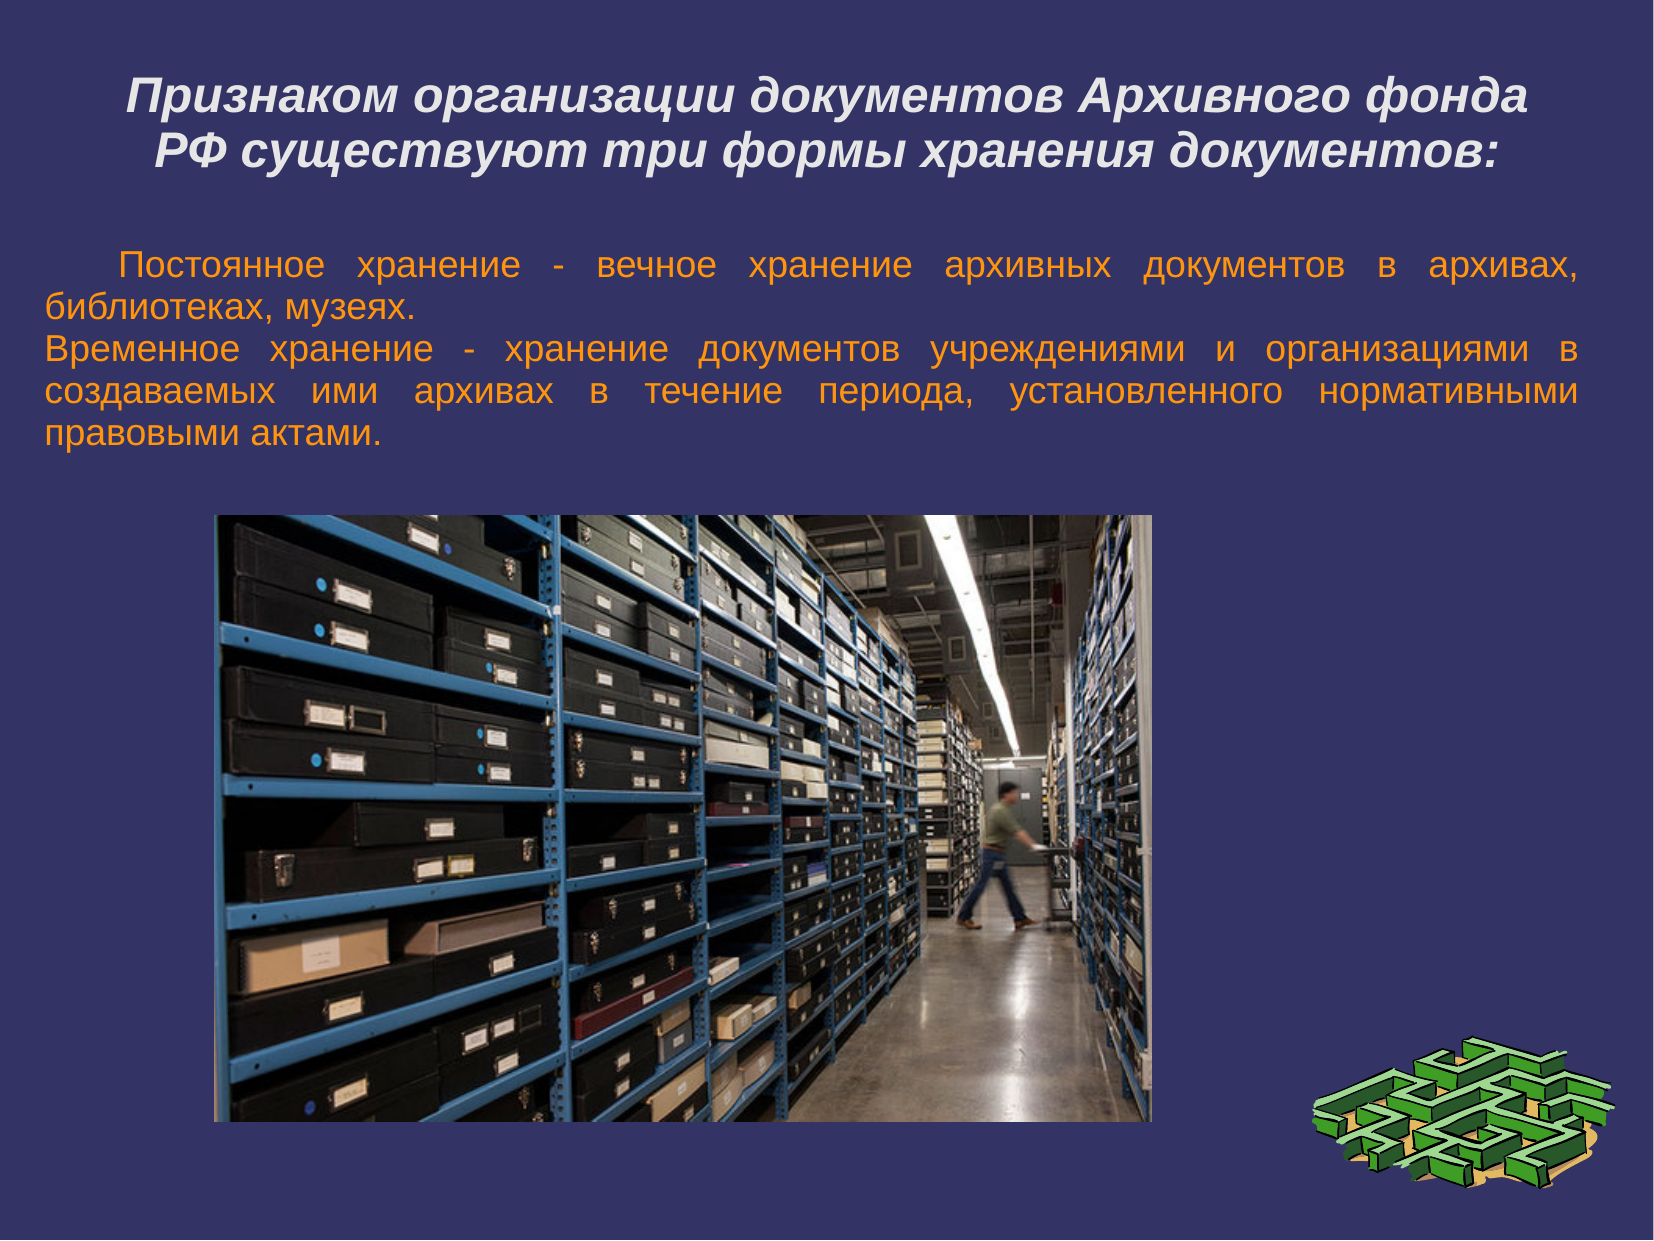

# Признаком организации документов Архивного фонда РФ существуют три формы хранения документов:
	Постоянное хранение - вечное хранение архивных документов в архивах, библиотеках, музеях.
Временное хранение - хранение документов учреждениями и организациями в создаваемых ими архивах в течение периода, установленного нормативными правовыми актами.